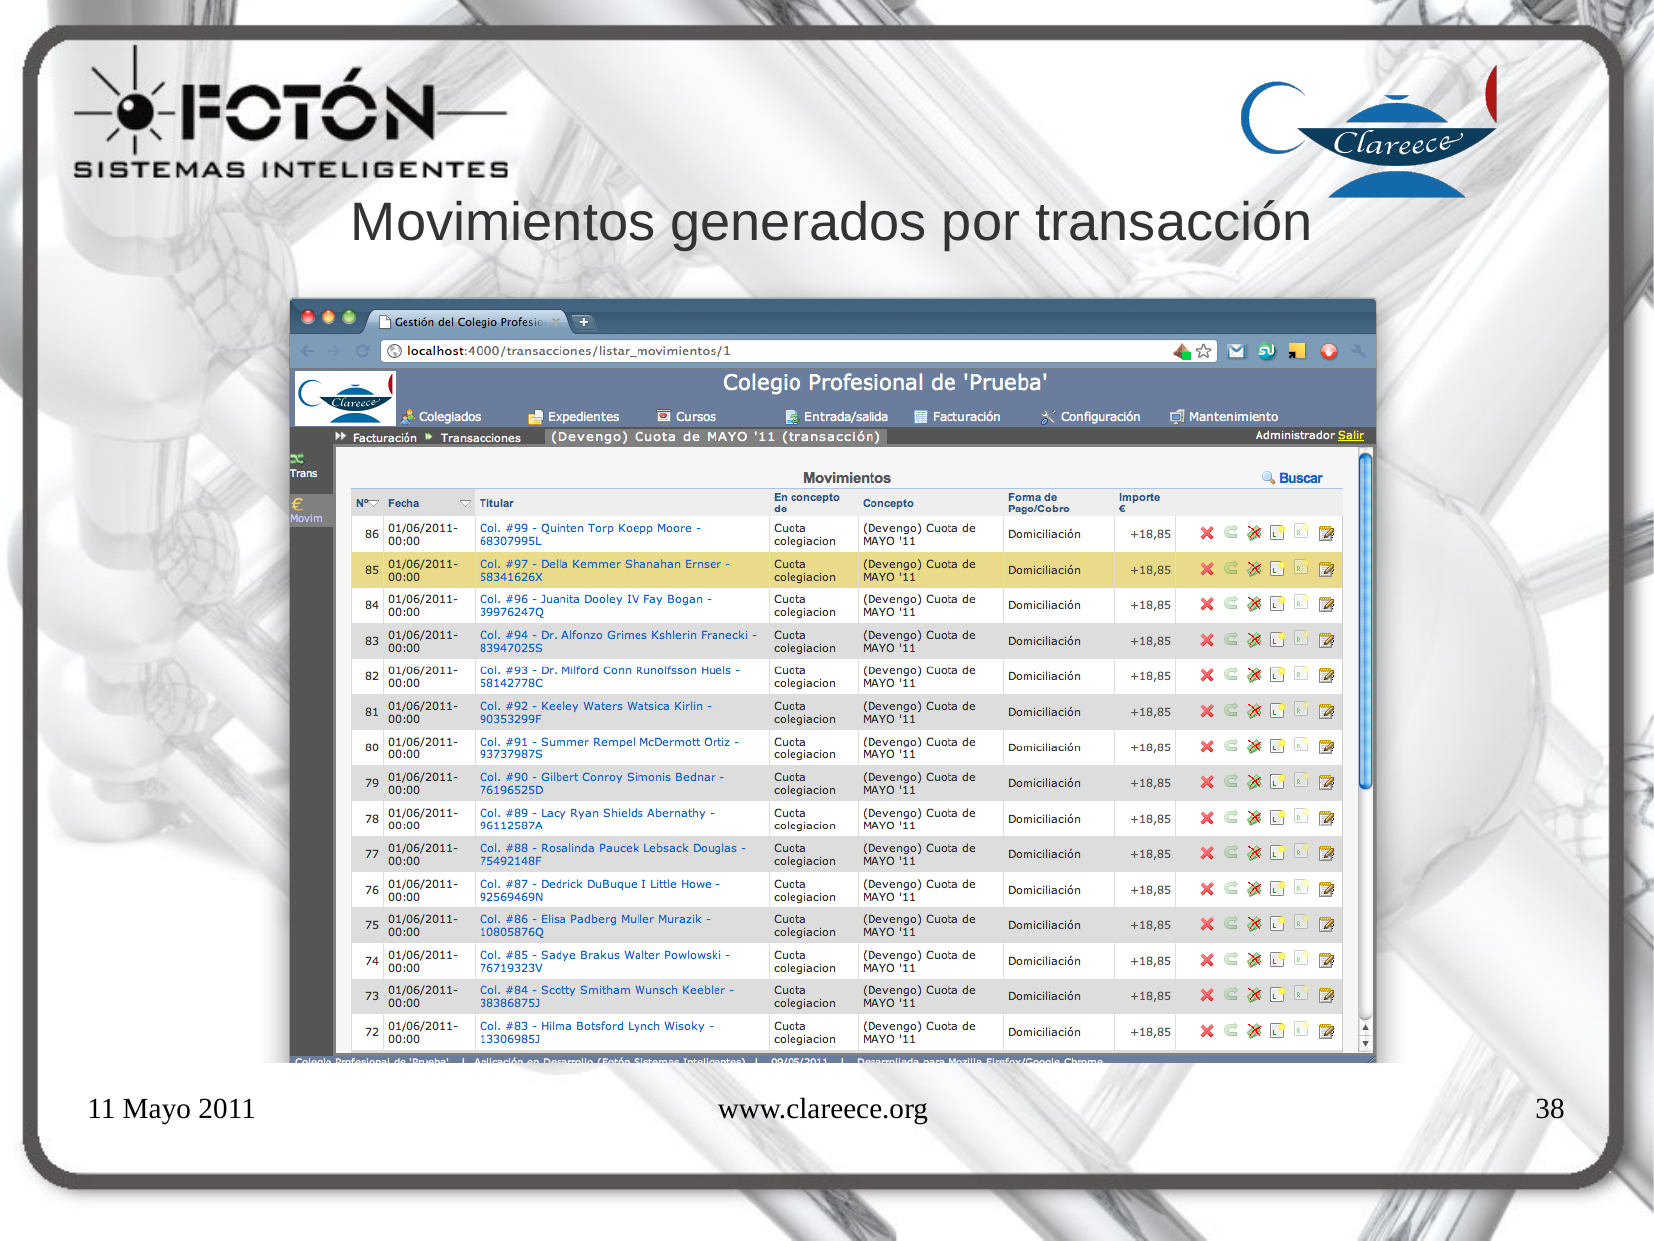

# Movimientos generados por transacción
11 Mayo 2011
www.clareece.org
38